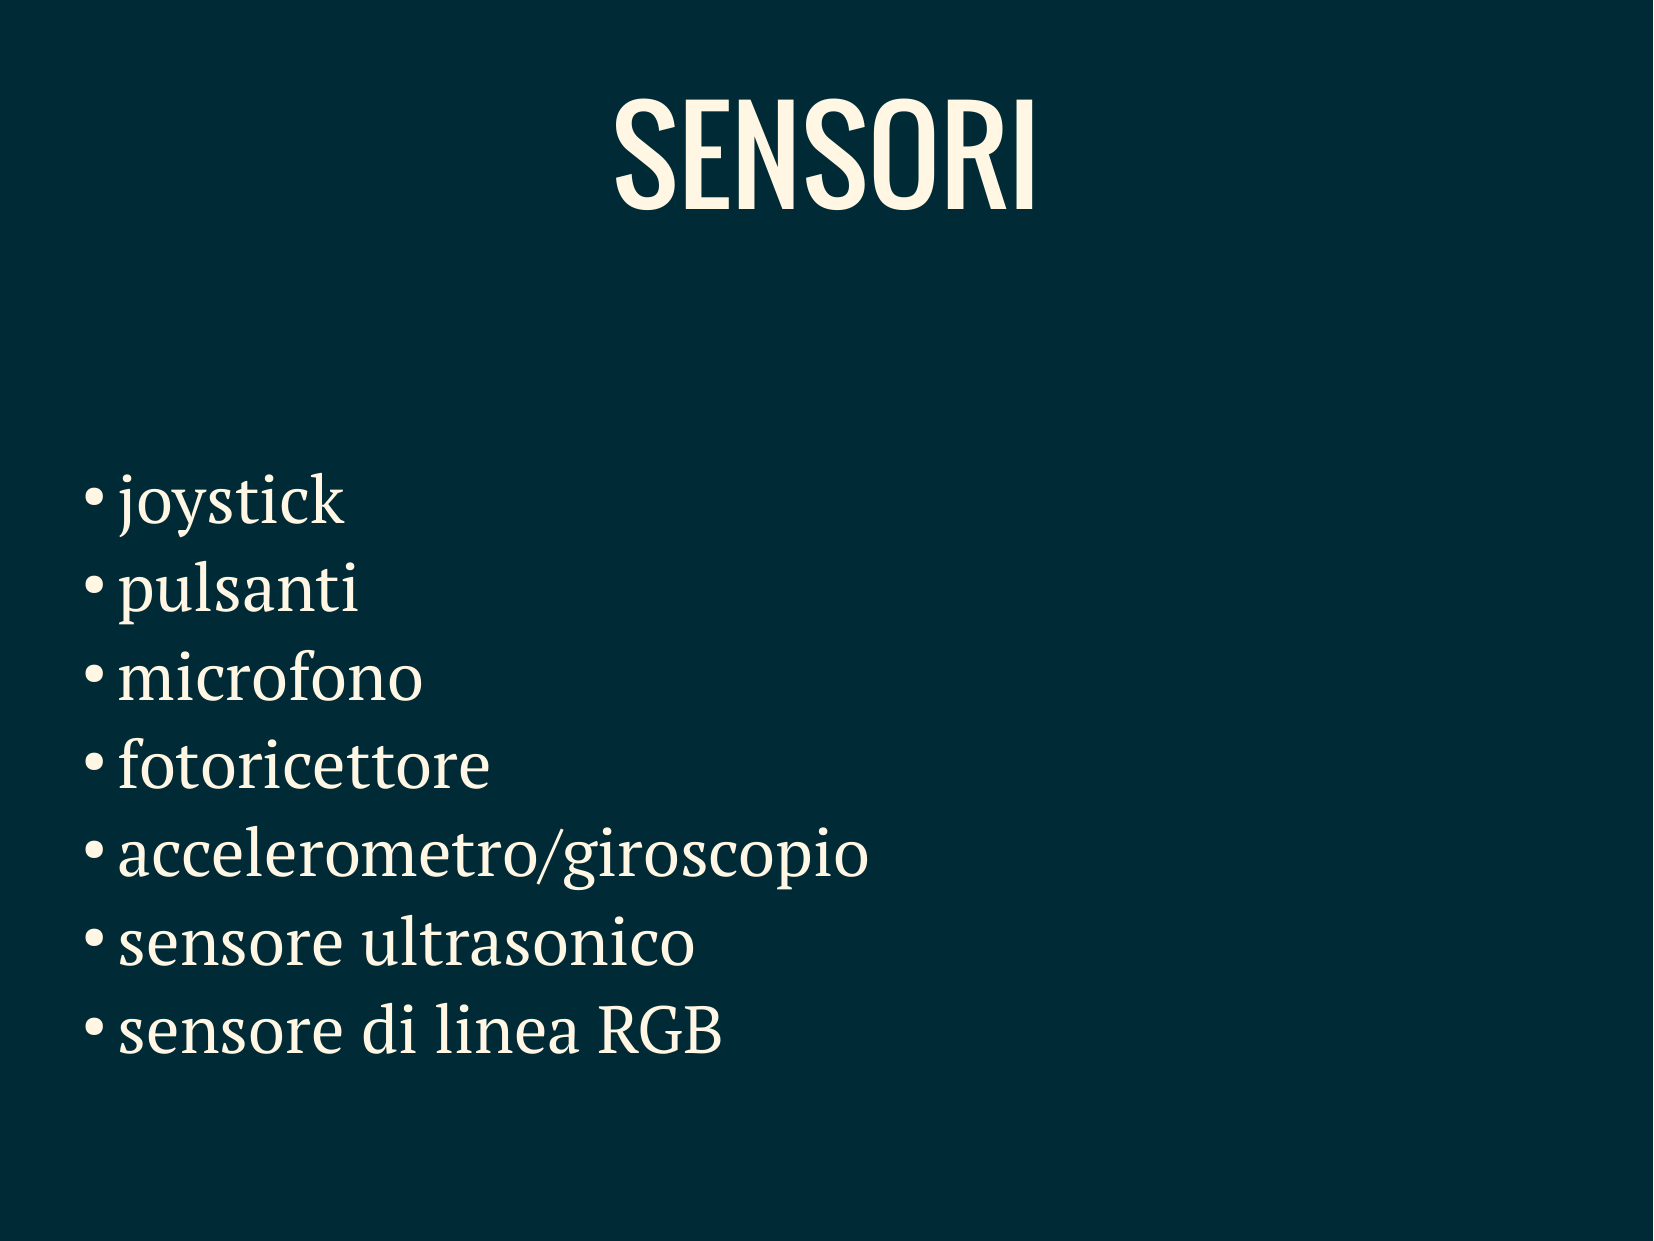

# Sensori
joystick
pulsanti
microfono
fotoricettore
accelerometro/giroscopio
sensore ultrasonico
sensore di linea RGB